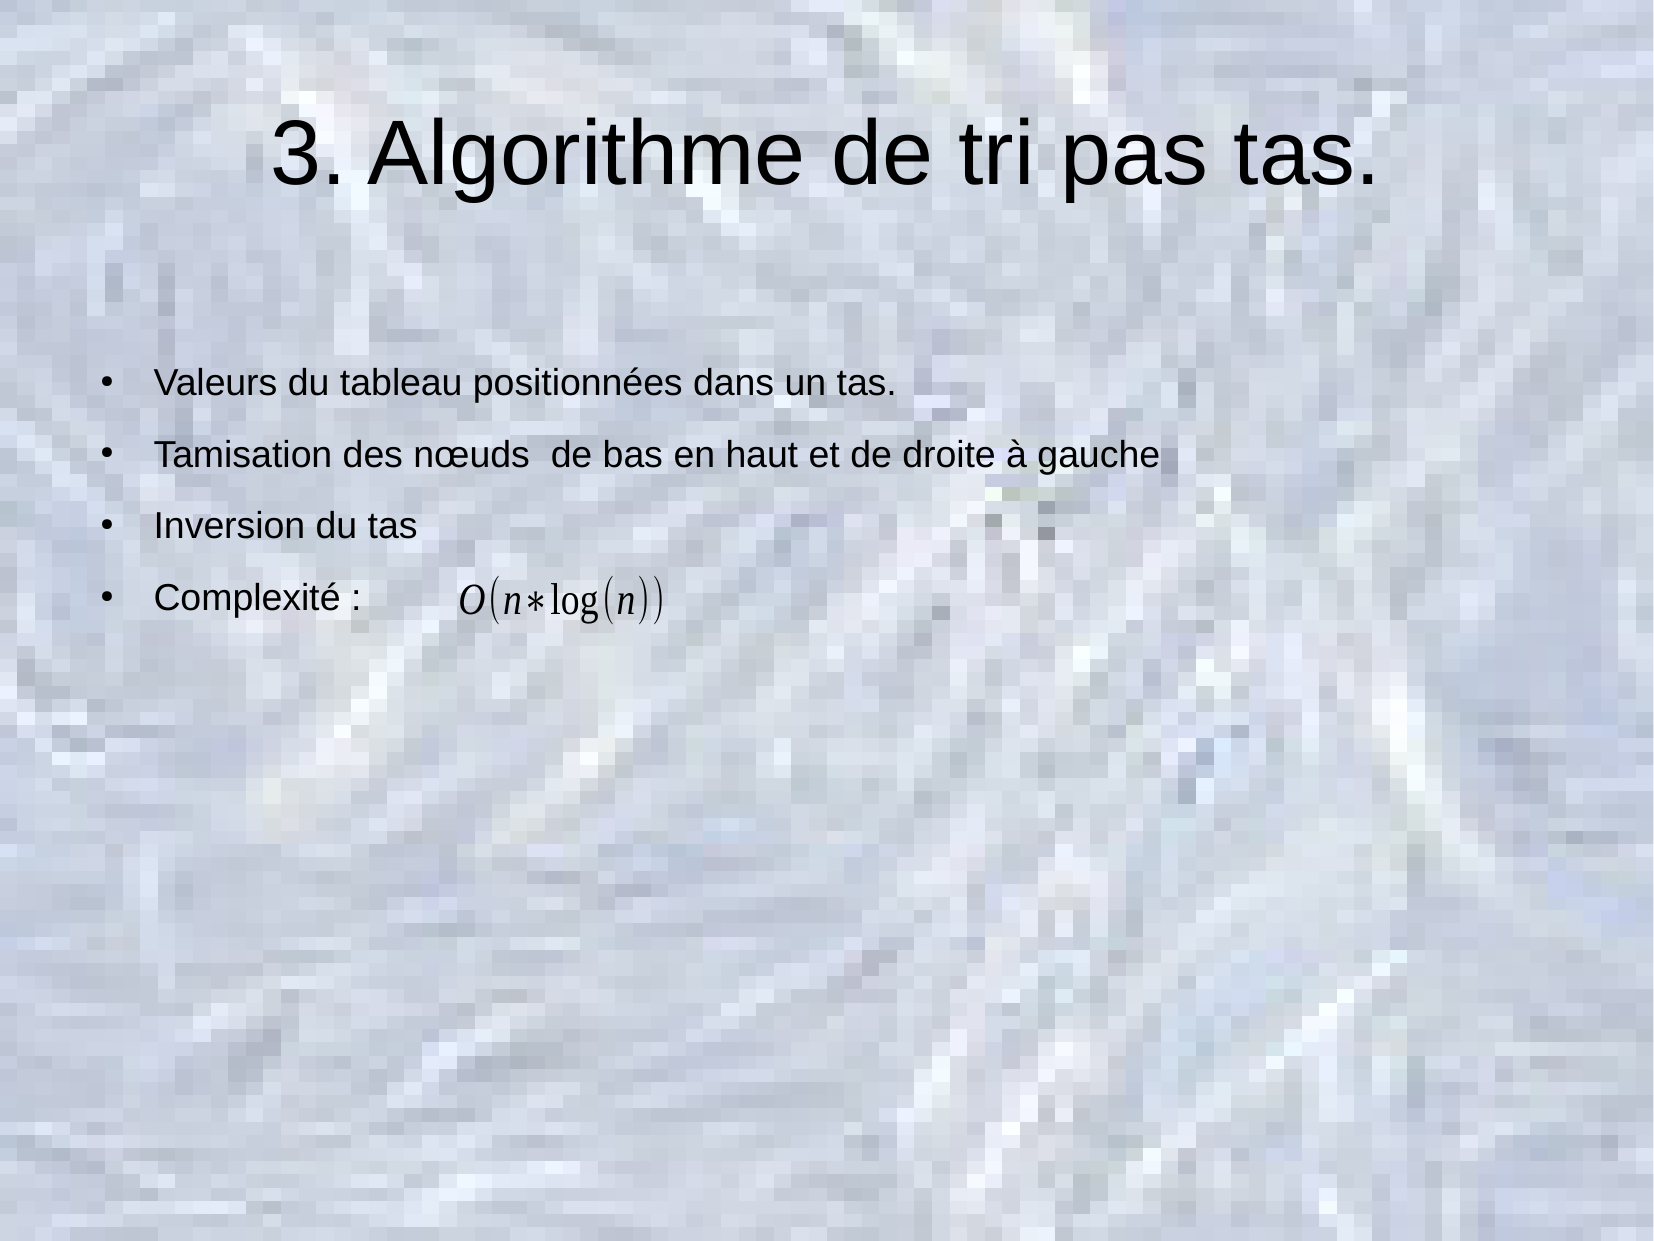

# 3. Algorithme de tri pas tas.
Valeurs du tableau positionnées dans un tas.
Tamisation des nœuds de bas en haut et de droite à gauche
Inversion du tas
Complexité :
5